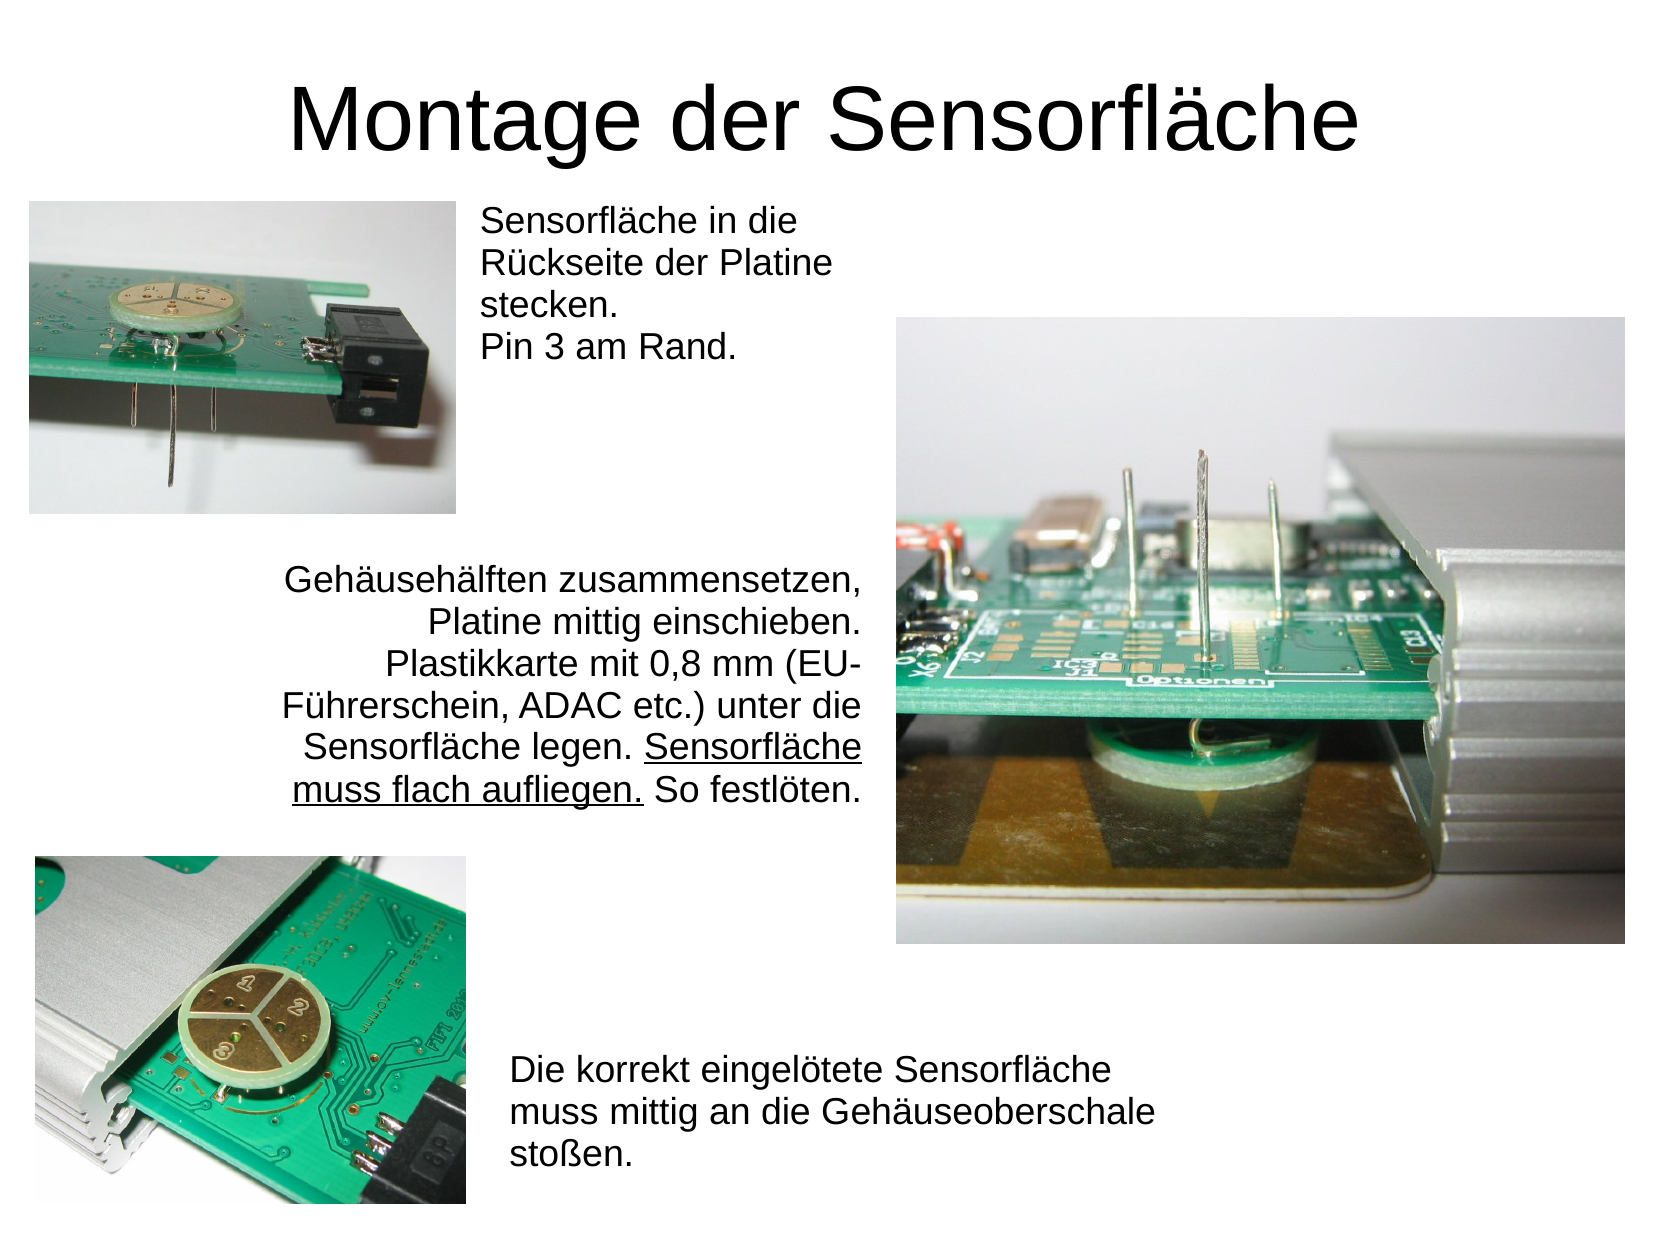

# Montage der Sensorfläche
Sensorfläche in die Rückseite der Platine stecken.
Pin 3 am Rand.
Gehäusehälften zusammensetzen, Platine mittig einschieben. Plastikkarte mit 0,8 mm (EU-Führerschein, ADAC etc.) unter die Sensorfläche legen. Sensorfläche muss flach aufliegen. So festlöten.
Die korrekt eingelötete Sensorfläche muss mittig an die Gehäuseoberschale stoßen.